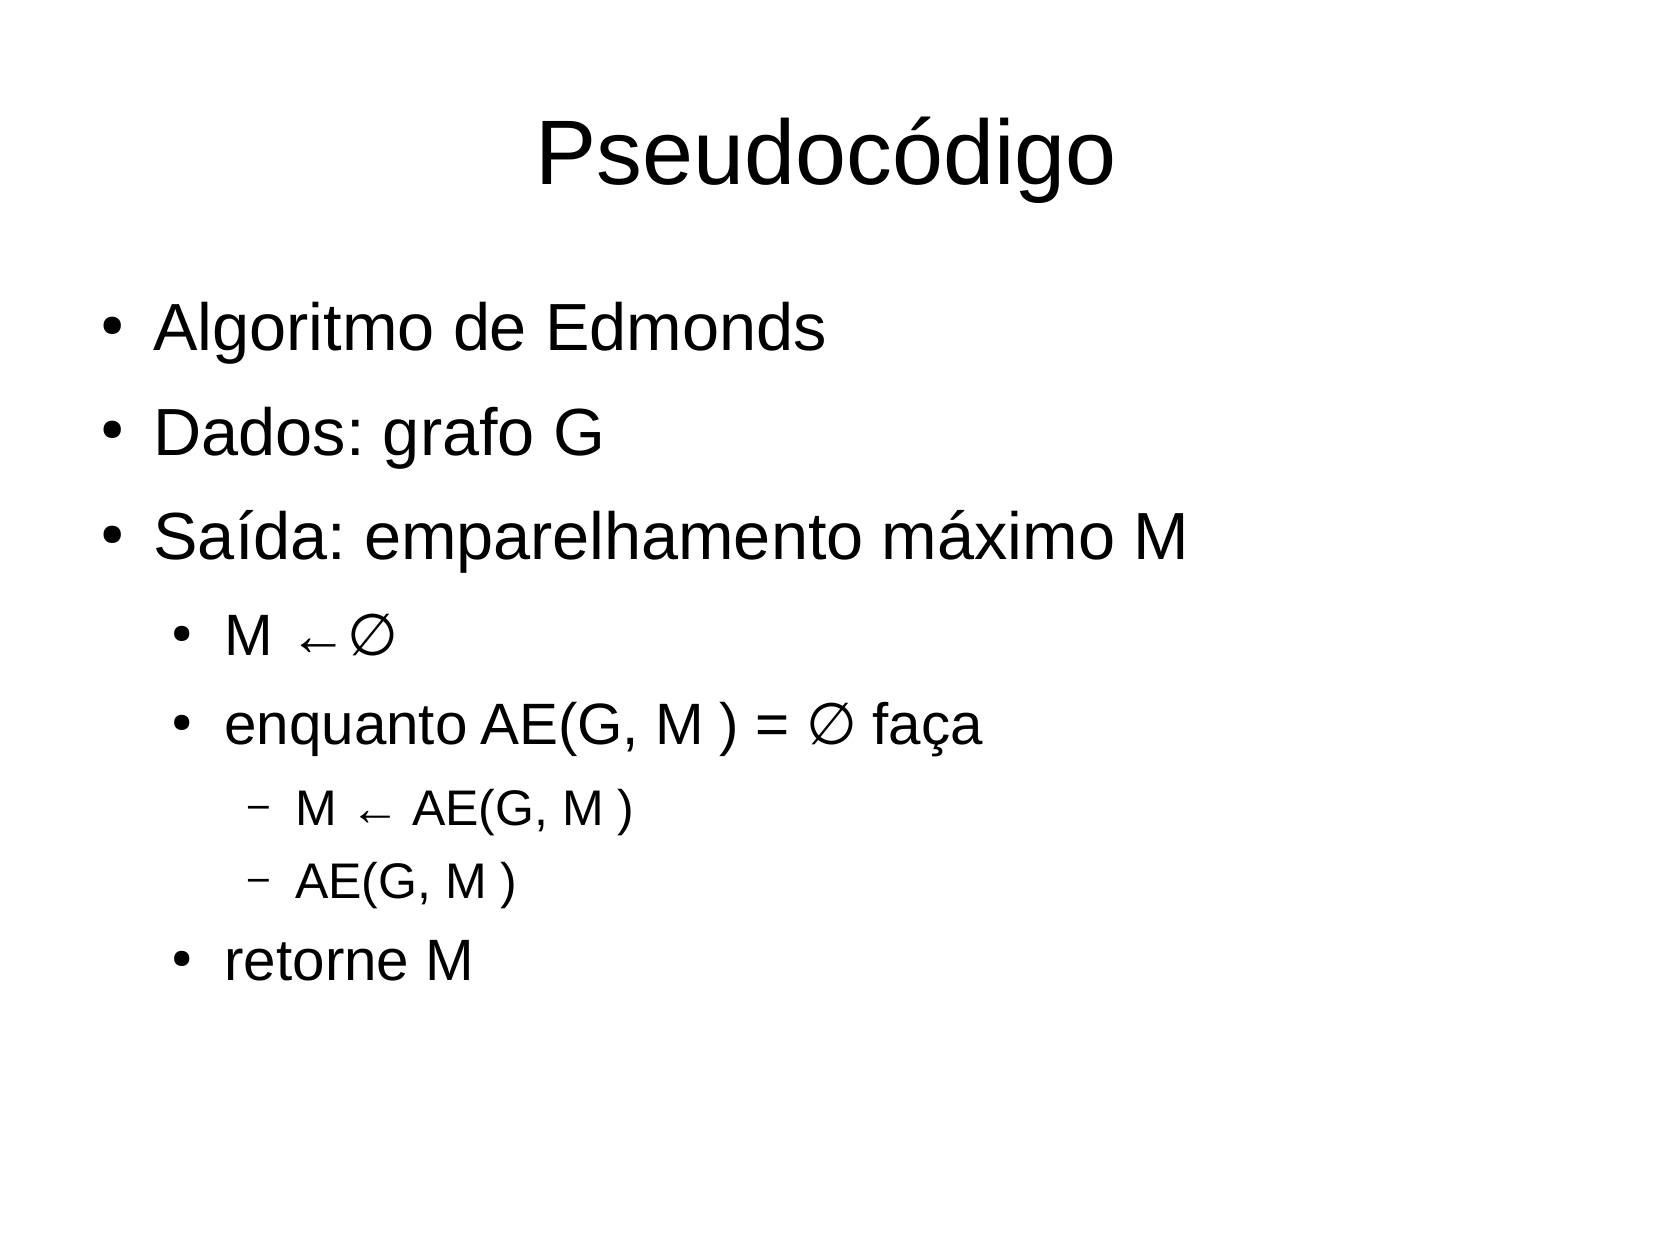

# Pseudocódigo
Algoritmo de Edmonds
Dados: grafo G
Saída: emparelhamento máximo M
M ←∅
enquanto AE(G, M ) = ∅ faça
M ← AE(G, M )
AE(G, M )
retorne M